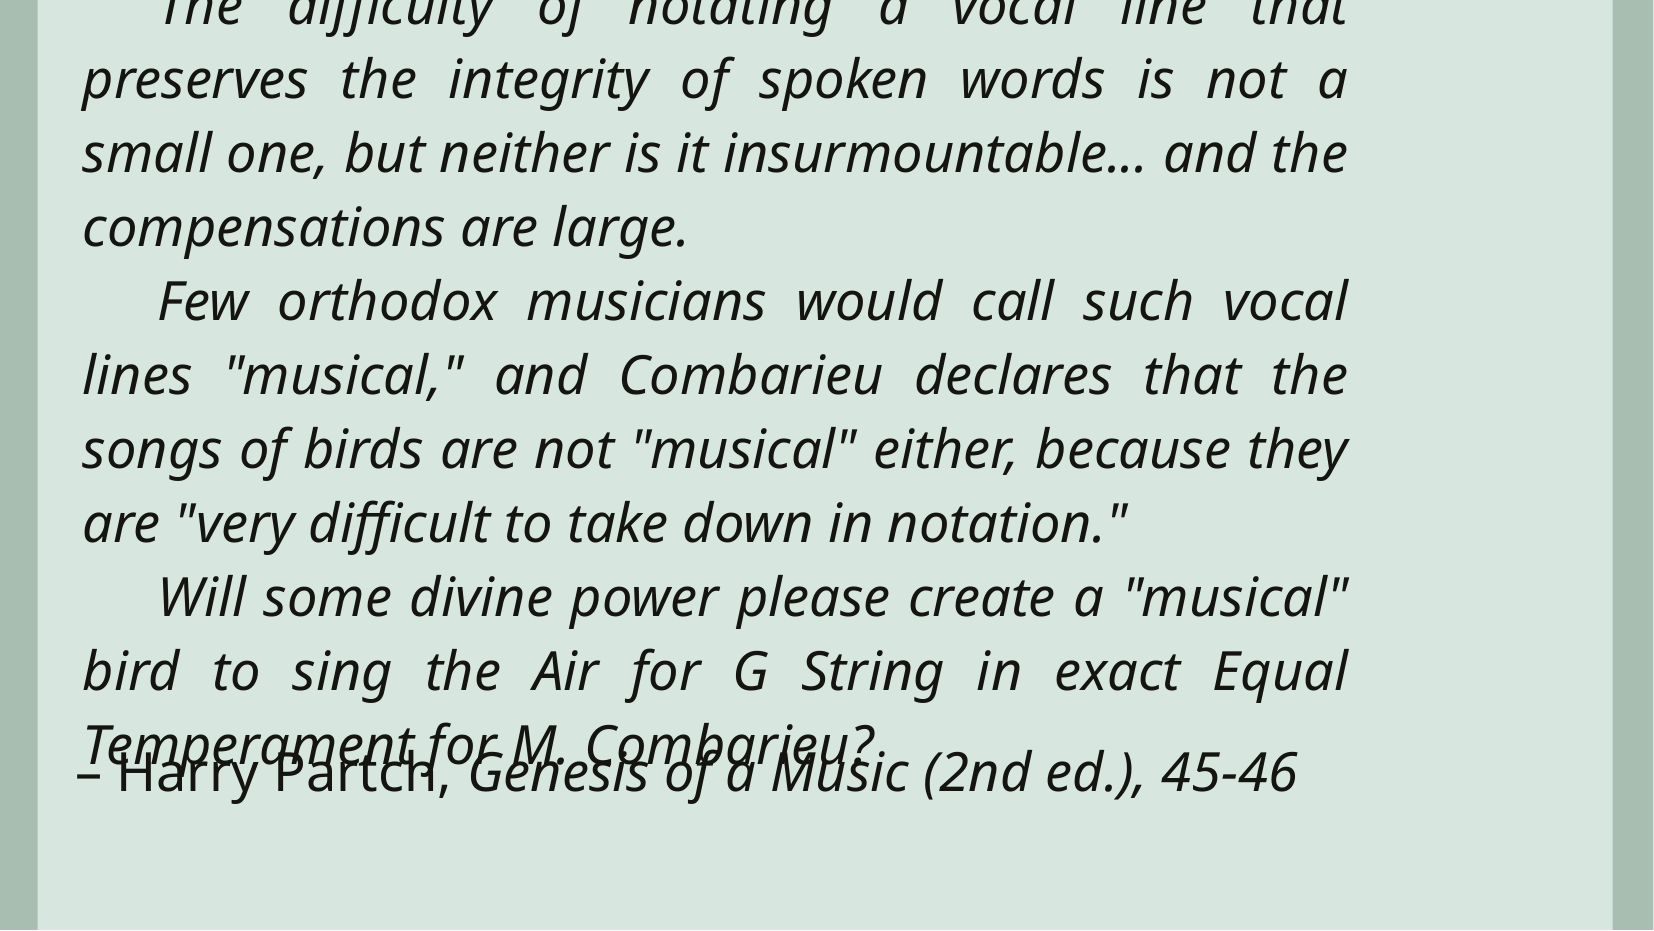

# The difficulty of notating a vocal line that preserves the integrity of spoken words is not a small one, but neither is it insurmountable... and the compensations are large.
	Few orthodox musicians would call such vocal lines "musical," and Combarieu declares that the songs of birds are not "musical" either, because they are "very difficult to take down in notation."
	Will some divine power please create a "musical" bird to sing the Air for G String in exact Equal Temperament for M. Combarieu?
– Harry Partch, Genesis of a Music (2nd ed.), 45-46